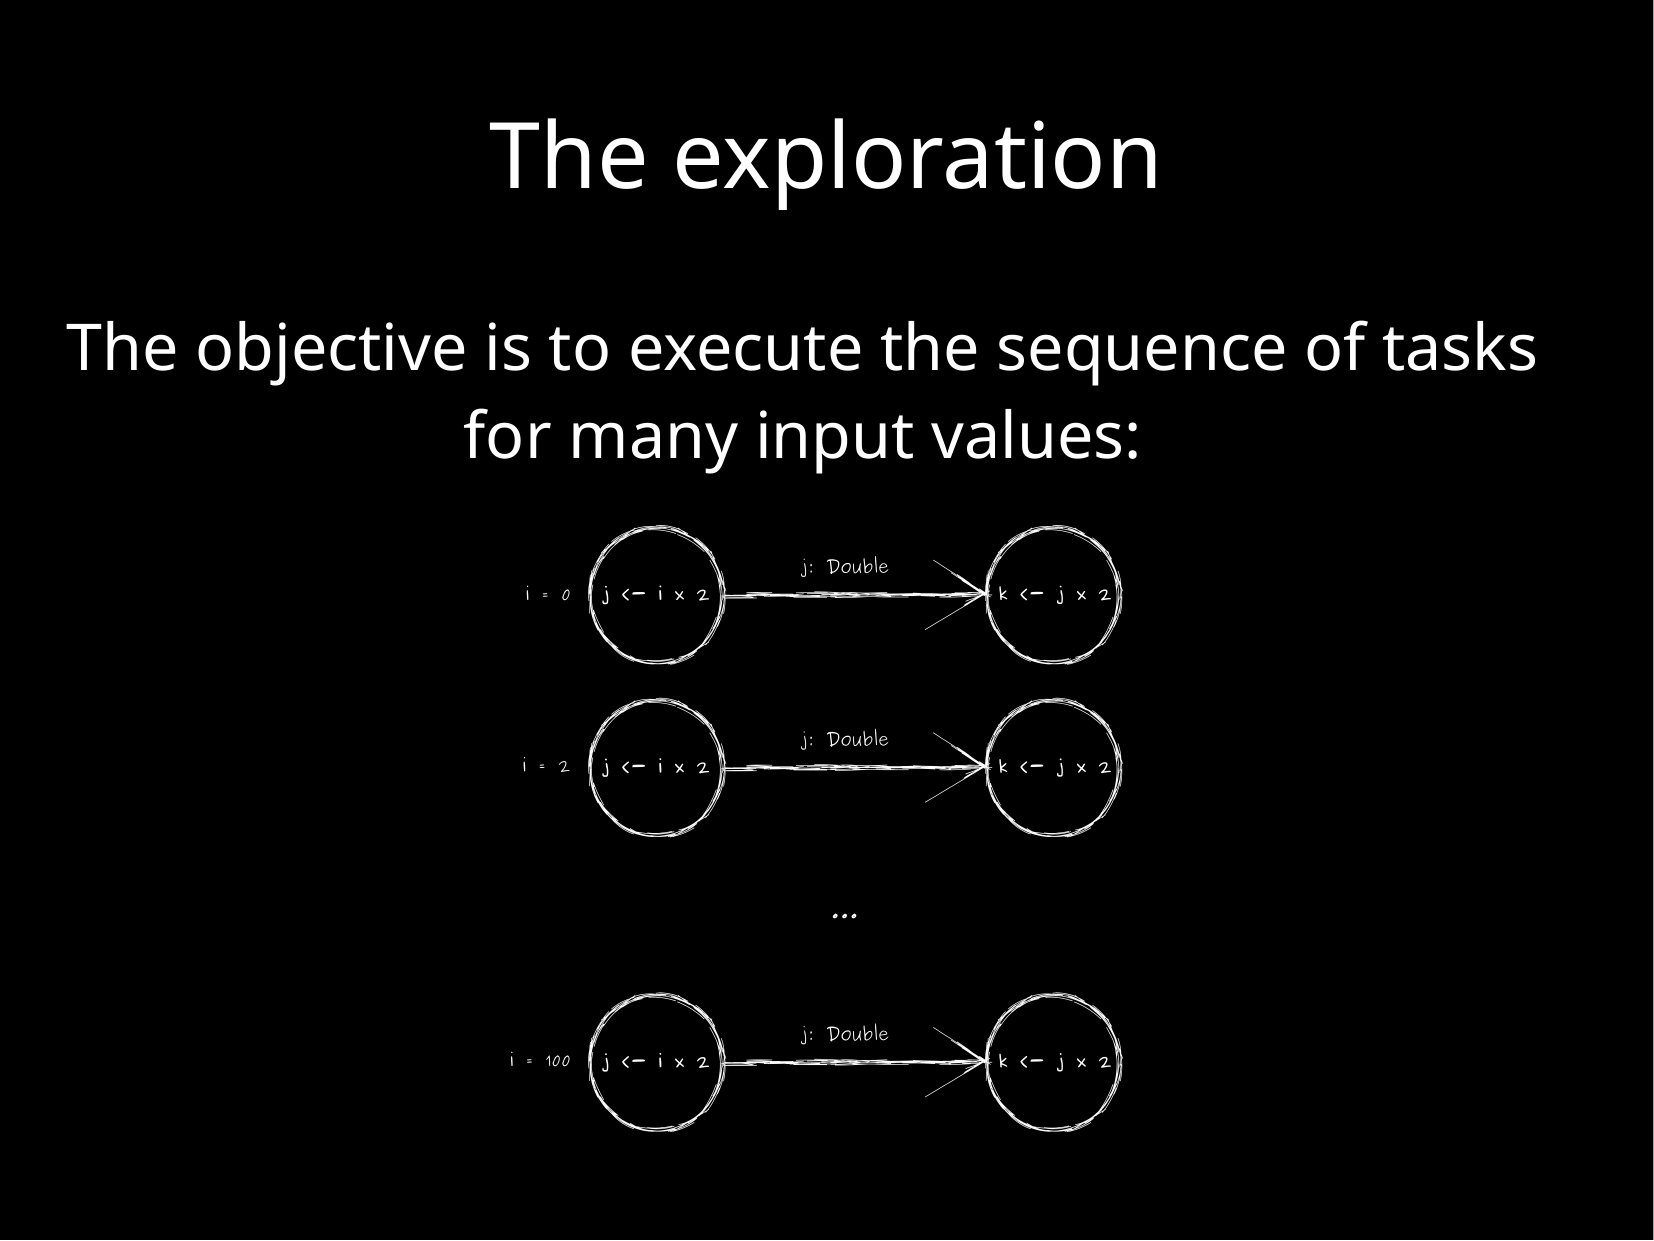

# The exploration
The objective is to execute the sequence of tasks for many input values: